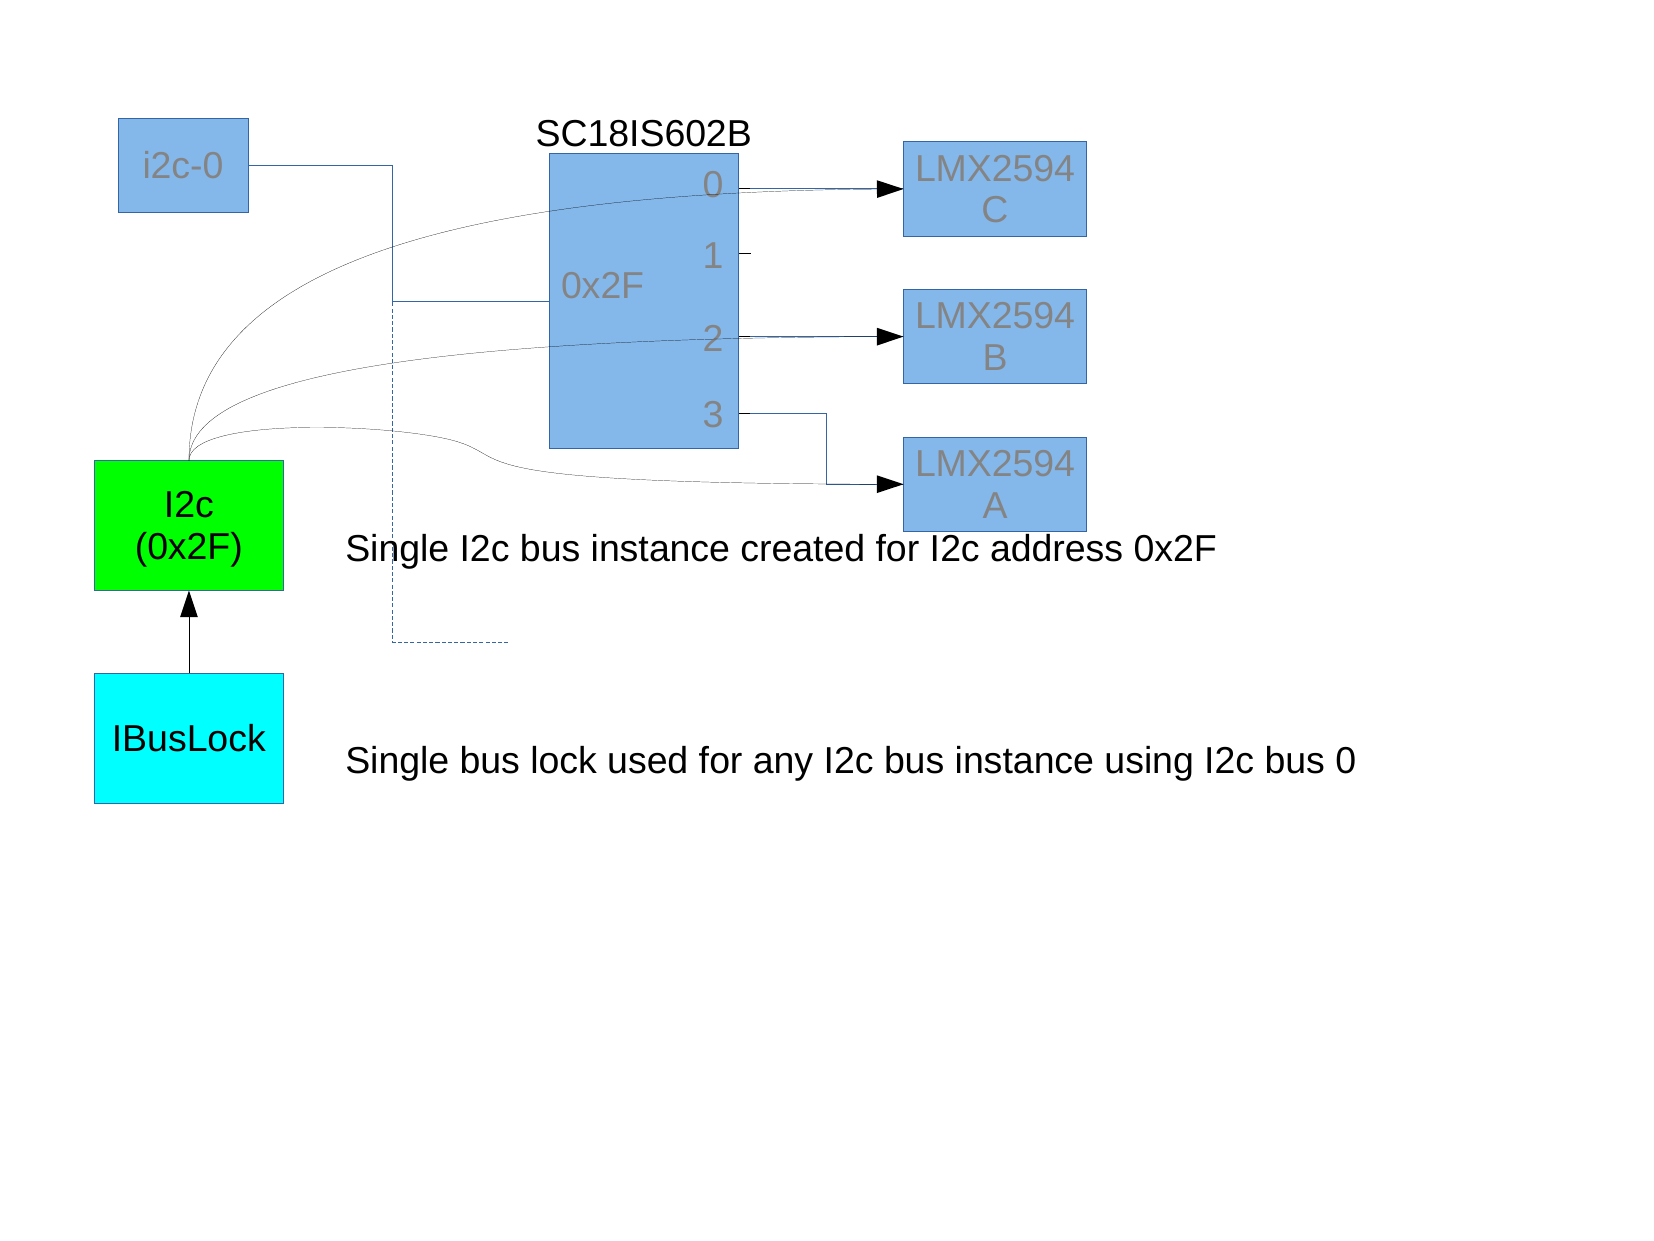

i2c-0
LMX2594
C
SC18IS602B
0
1
0x2F
LMX2594
B
2
3
LMX2594
A
I2c
(0x2F)
Single I2c bus instance created for I2c address 0x2F
IBusLock
Single bus lock used for any I2c bus instance using I2c bus 0